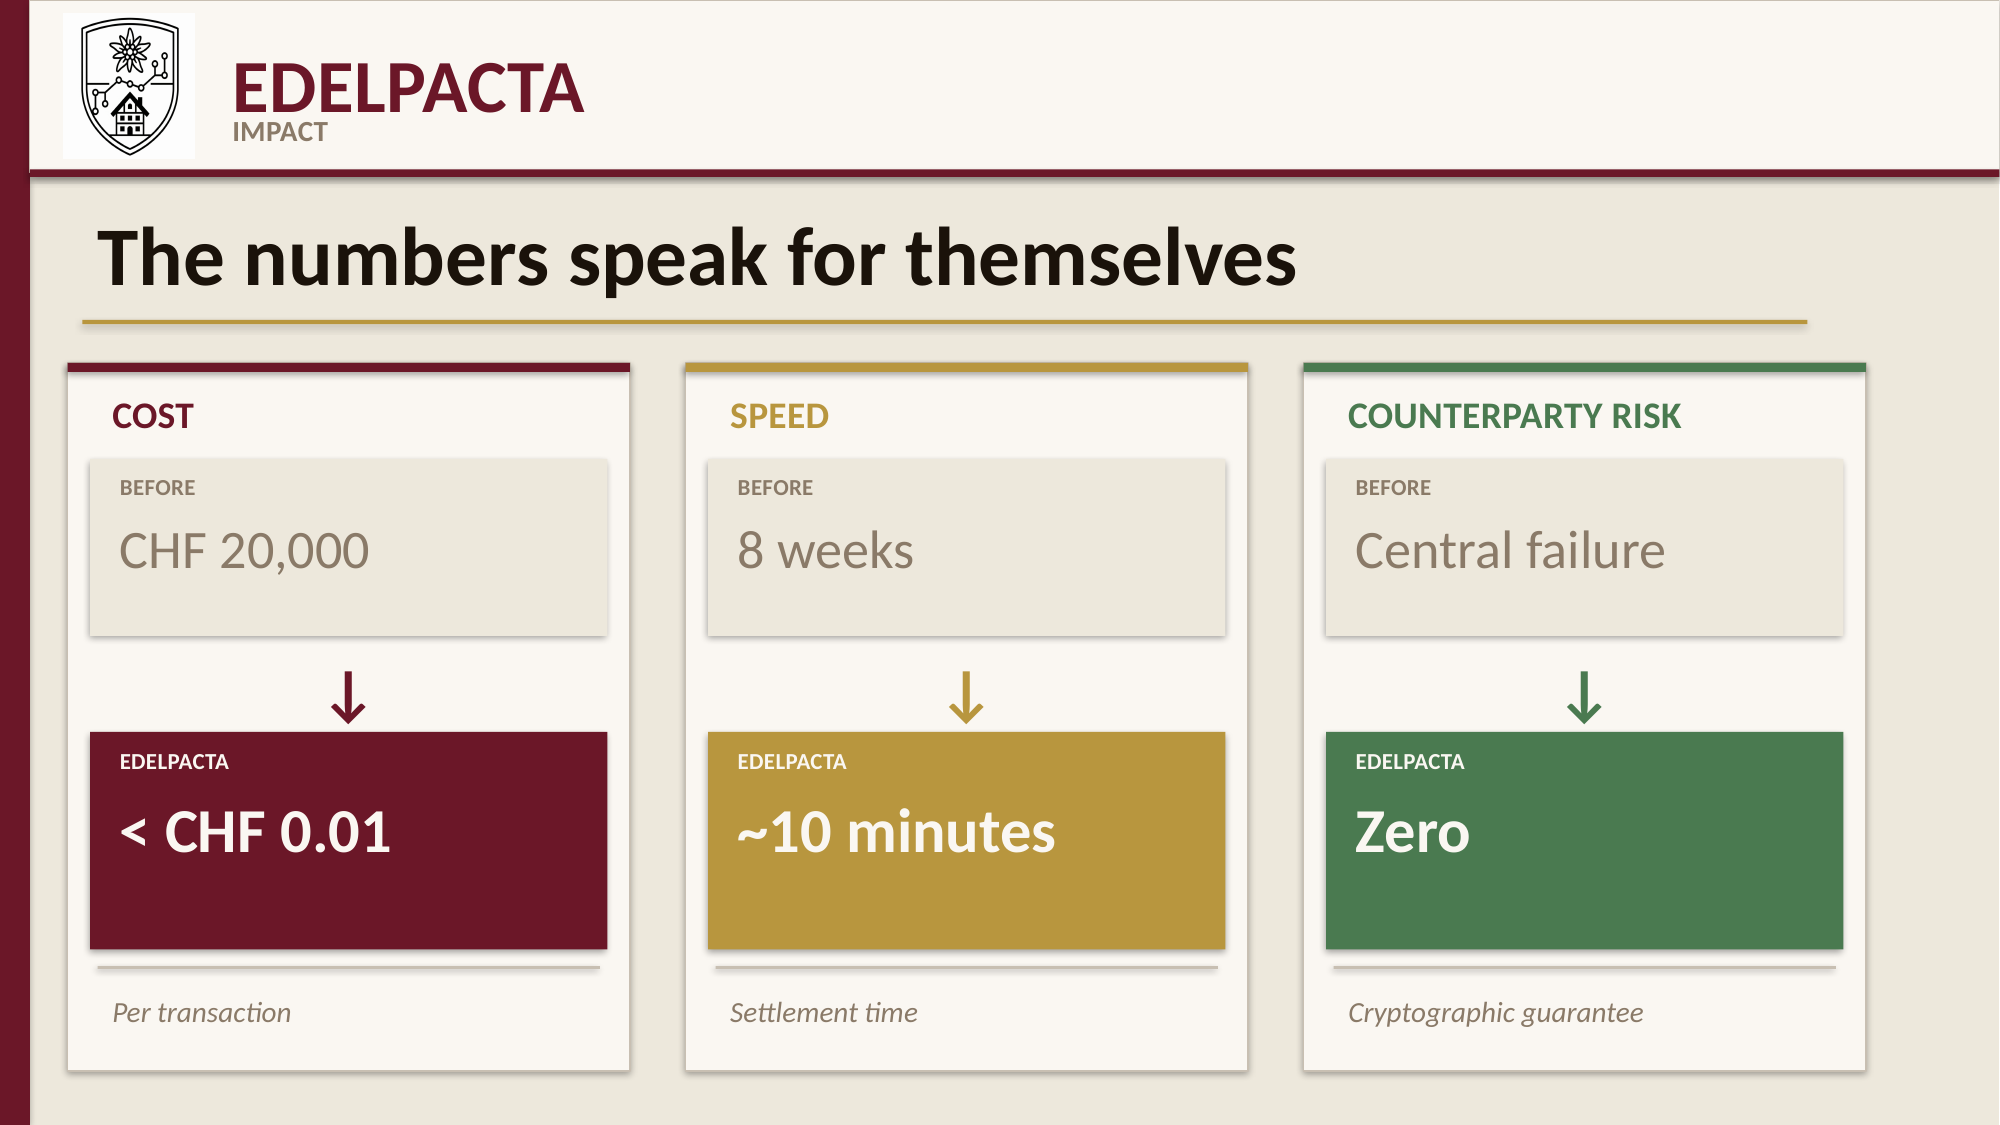

EDELPACTA
IMPACT
The numbers speak for themselves
COST
SPEED
COUNTERPARTY RISK
BEFORE
BEFORE
BEFORE
CHF 20,000
8 weeks
Central failure
↓
↓
↓
EDELPACTA
EDELPACTA
EDELPACTA
< CHF 0.01
~10 minutes
Zero
Per transaction
Settlement time
Cryptographic guarantee